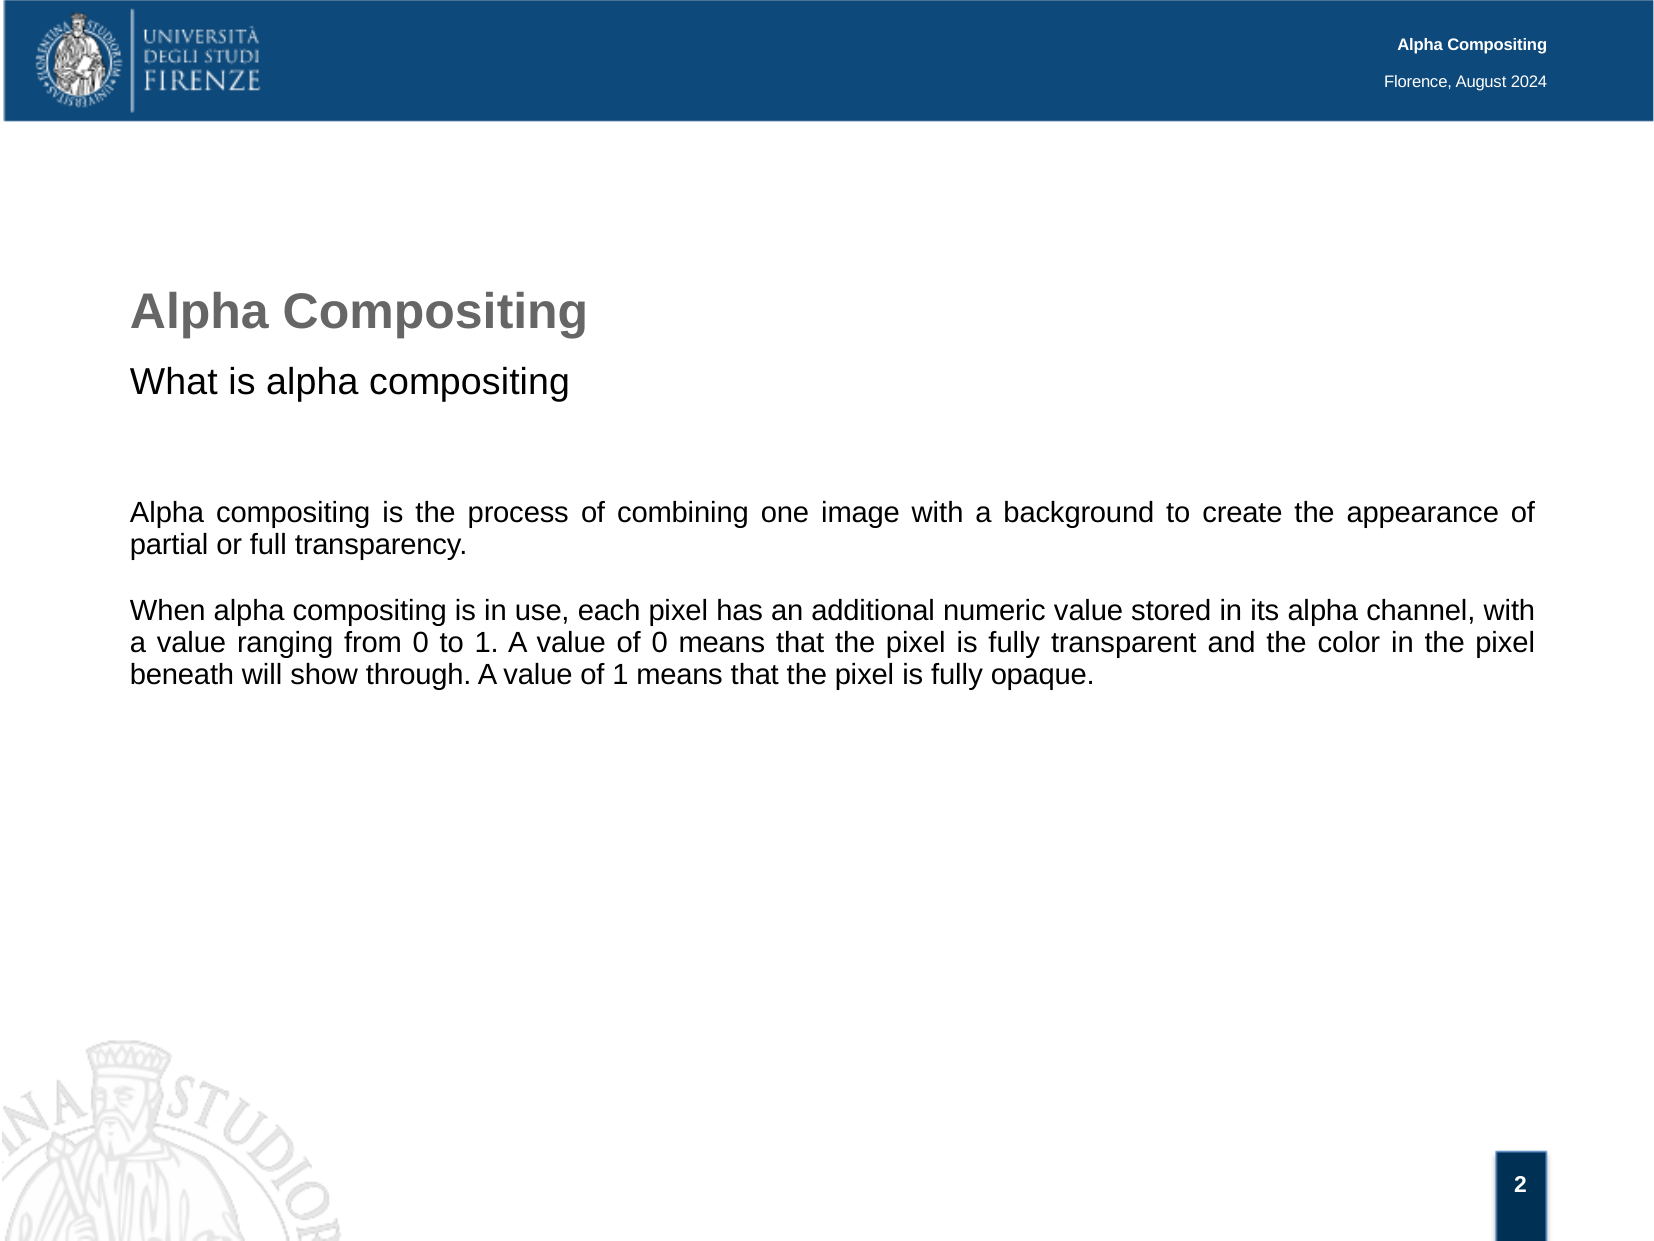

Alpha Compositing
Florence, August 2024
Alpha Compositing
What is alpha compositing
Alpha compositing is the process of combining one image with a background to create the appearance of partial or full transparency.
When alpha compositing is in use, each pixel has an additional numeric value stored in its alpha channel, with a value ranging from 0 to 1. A value of 0 means that the pixel is fully transparent and the color in the pixel beneath will show through. A value of 1 means that the pixel is fully opaque.
2